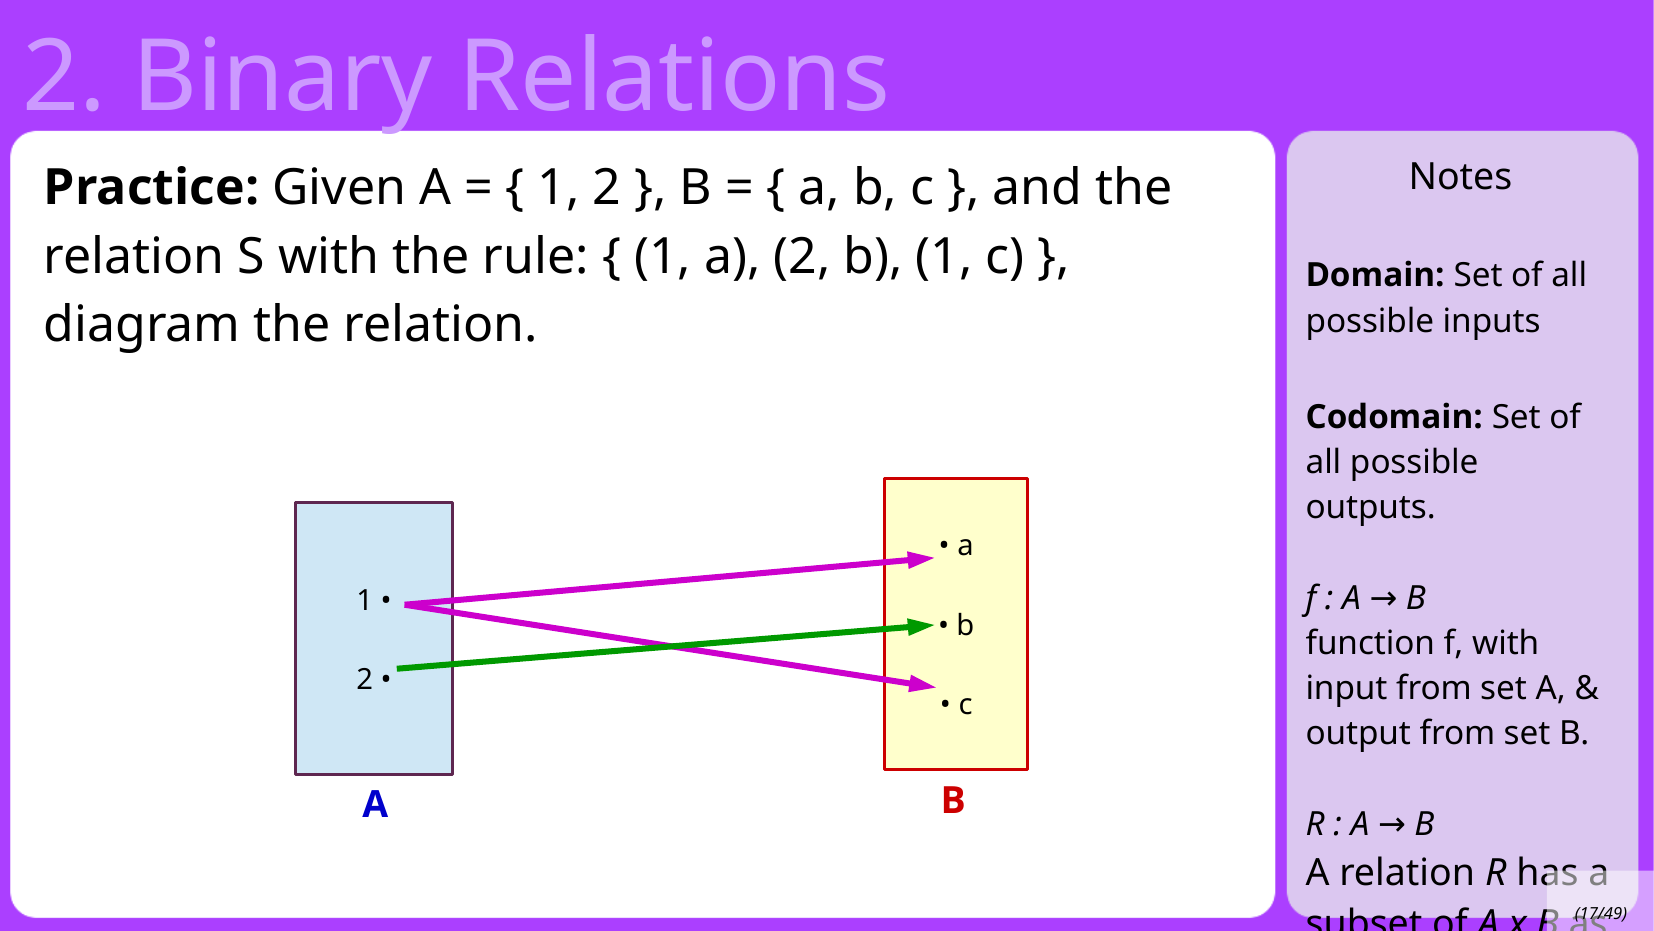

# 2. Binary Relations
Notes
Domain: Set of all possible inputs
Codomain: Set of all possible outputs.
f : A → B
function f, with
input from set A, &
output from set B.
R : A → B
A relation R has a subset of A x B as its rule.
Practice: Given A = { 1, 2 }, B = { a, b, c }, and the relation S with the rule: { (1, a), (2, b), (1, c) }, diagram the relation.
• a
• b
• c
1 •
2 •
B
A